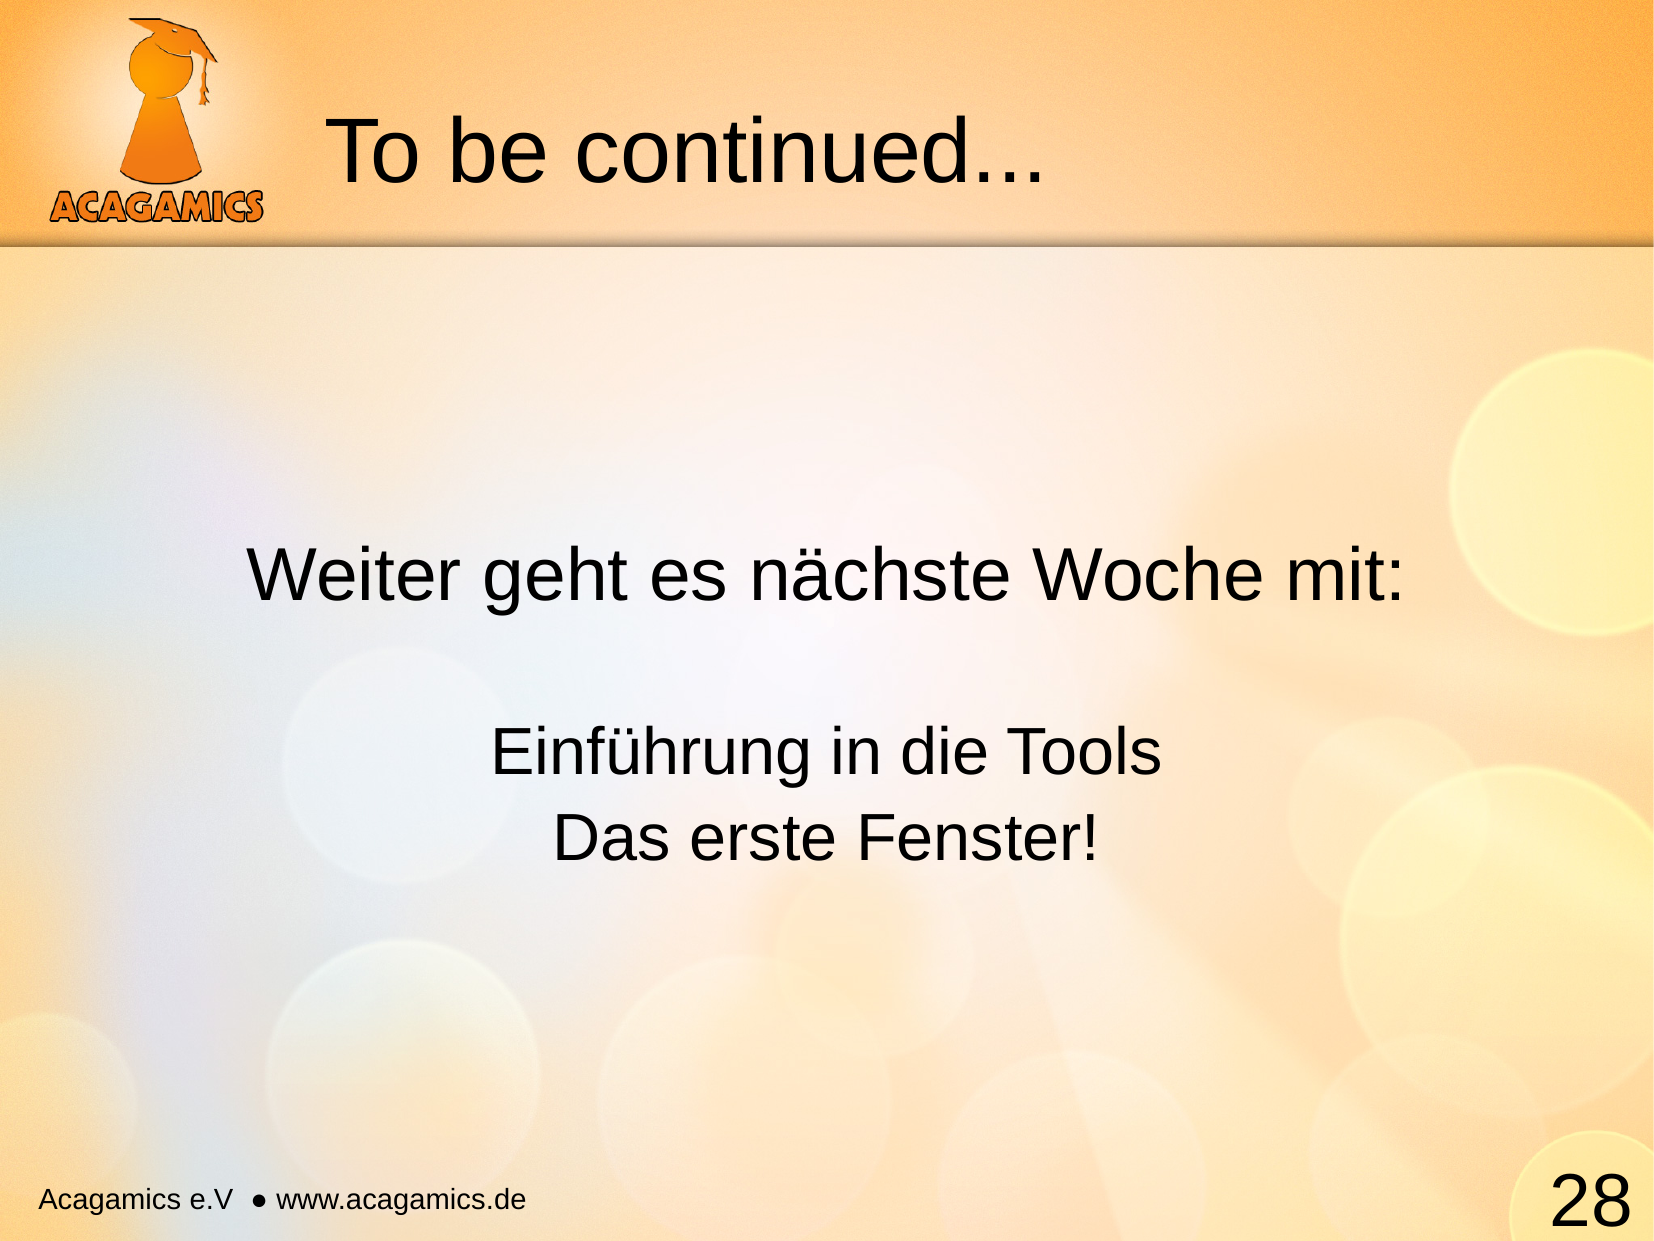

# To be continued...
Weiter geht es nächste Woche mit:
Einführung in die Tools
Das erste Fenster!